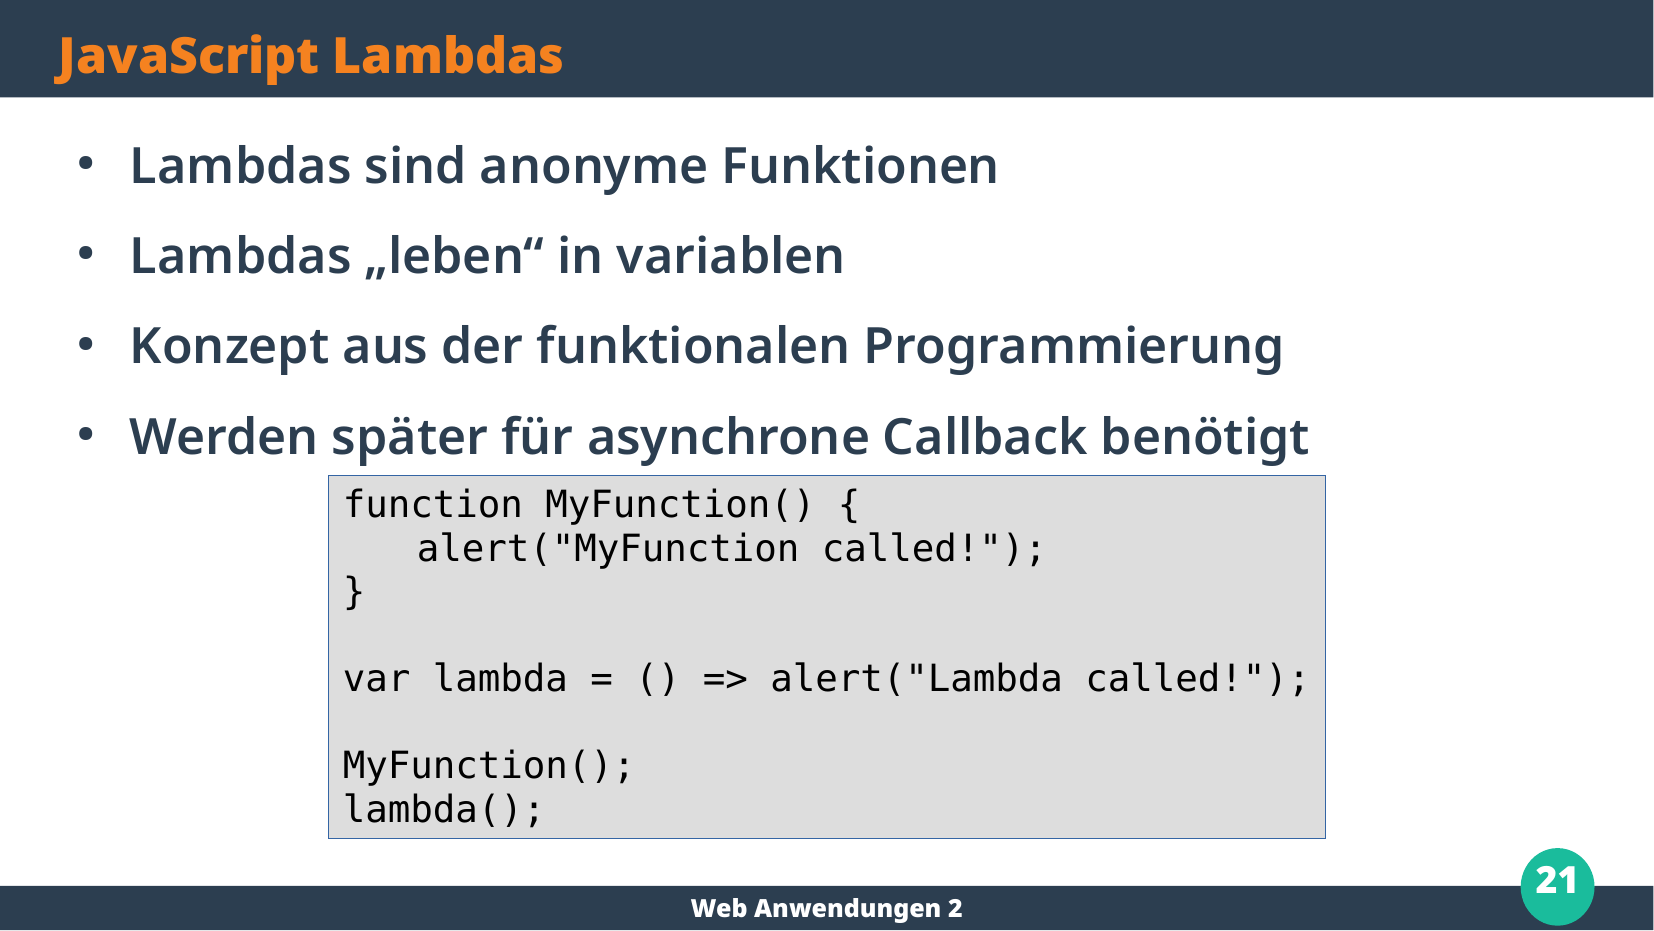

# JavaScript Lambdas
Lambdas sind anonyme Funktionen
Lambdas „leben“ in variablen
Konzept aus der funktionalen Programmierung
Werden später für asynchrone Callback benötigt
function MyFunction() {
	alert("MyFunction called!");
}
var lambda = () => alert("Lambda called!");
MyFunction();
lambda();
21